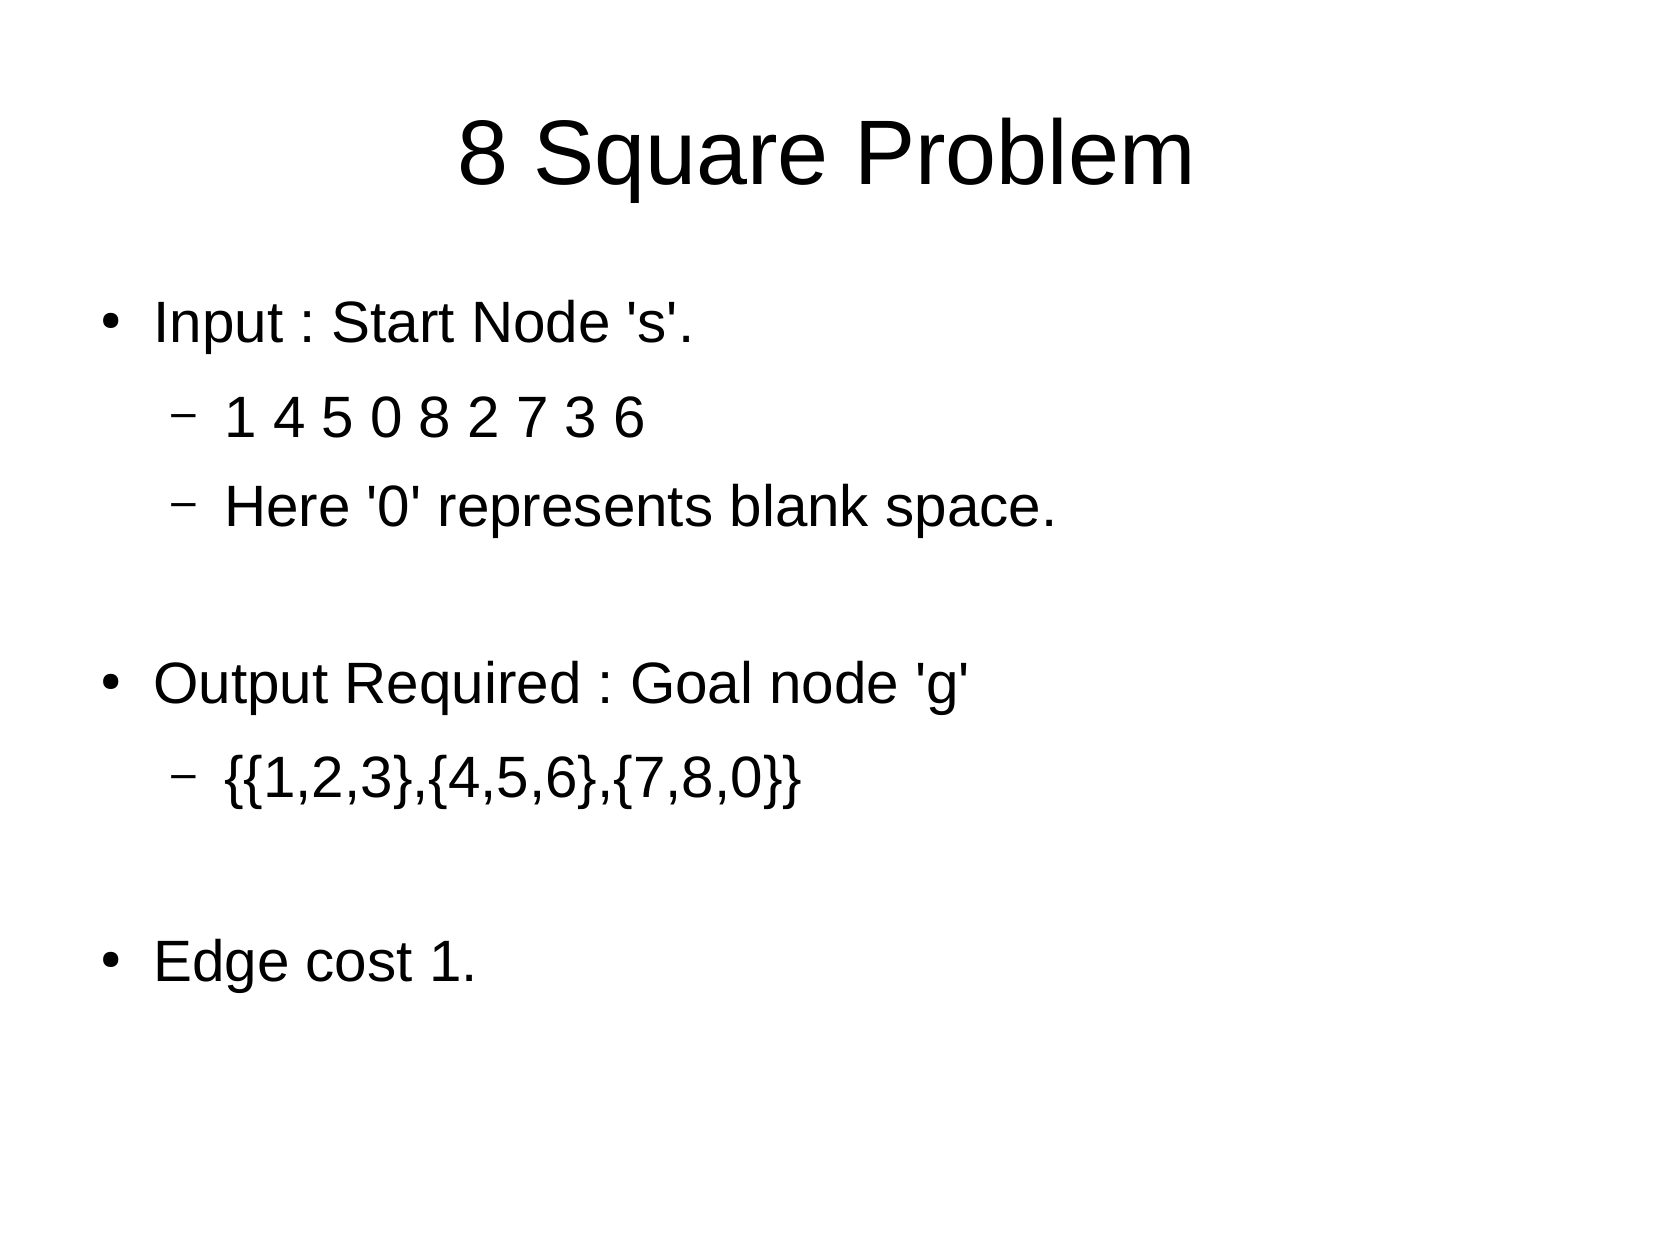

# 8 Square Problem
Input : Start Node 's'.
1 4 5 0 8 2 7 3 6
Here '0' represents blank space.
Output Required : Goal node 'g'
{{1,2,3},{4,5,6},{7,8,0}}
Edge cost 1.